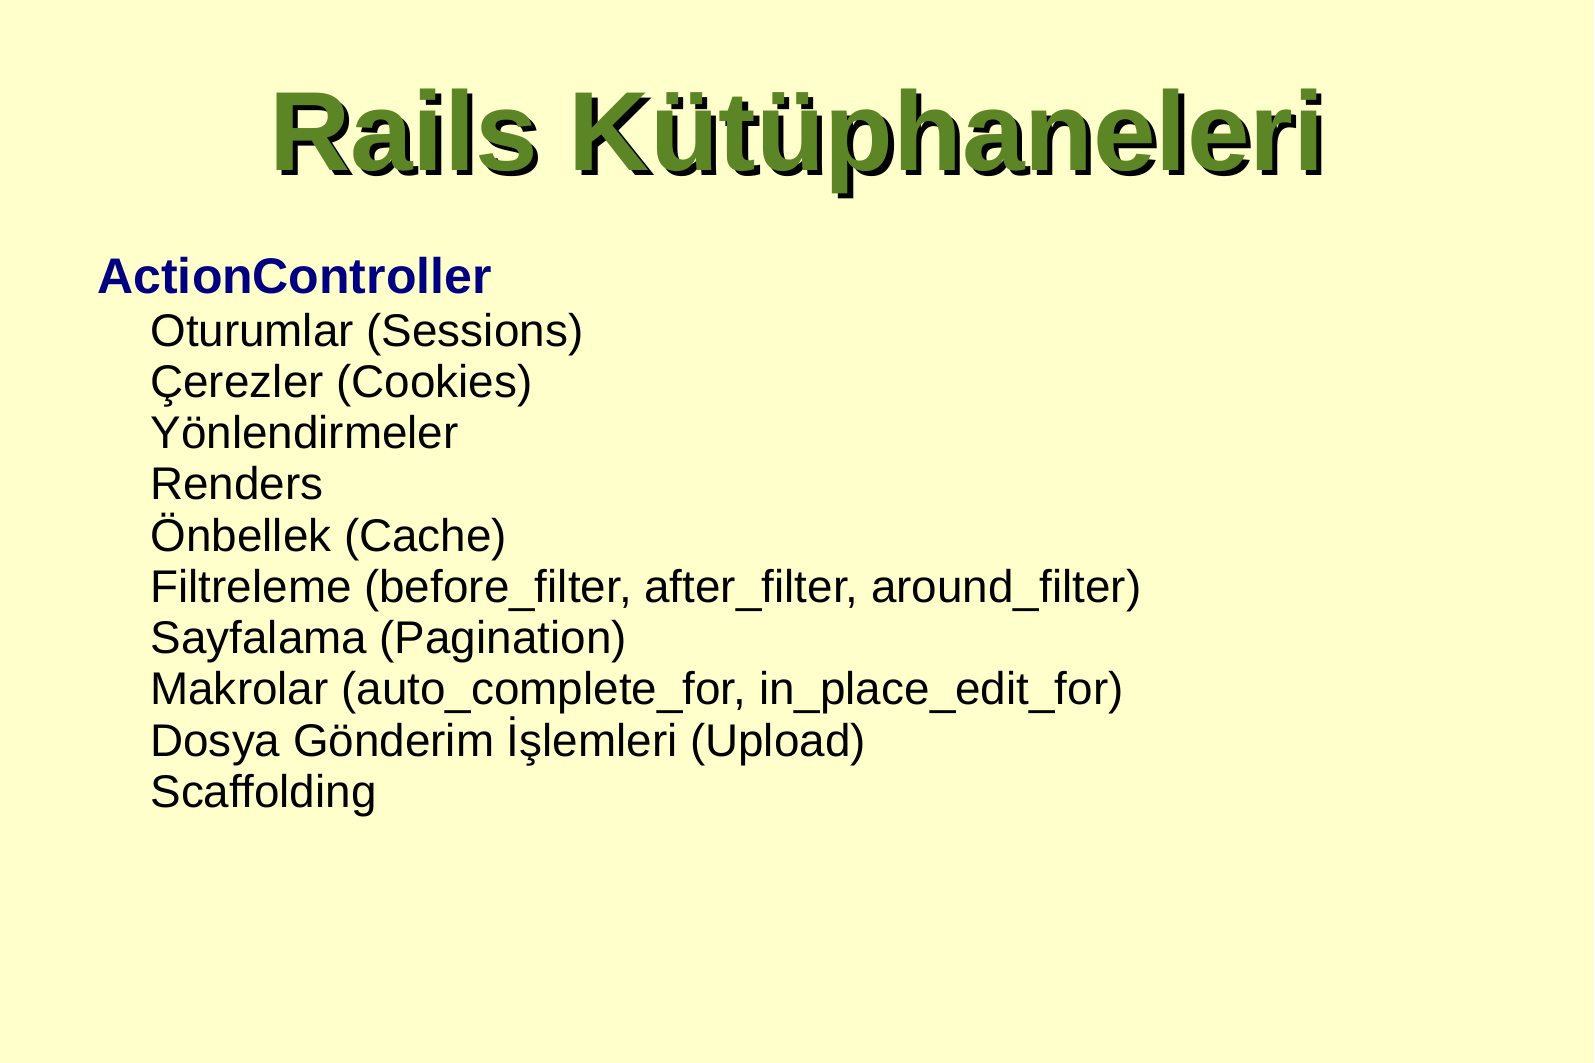

# Rails Kütüphaneleri
ActionController
Oturumlar (Sessions)
Çerezler (Cookies)
Yönlendirmeler
Renders
Önbellek (Cache)
Filtreleme (before_filter, after_filter, around_filter)
Sayfalama (Pagination)
Makrolar (auto_complete_for, in_place_edit_for)
Dosya Gönderim İşlemleri (Upload)
Scaffolding